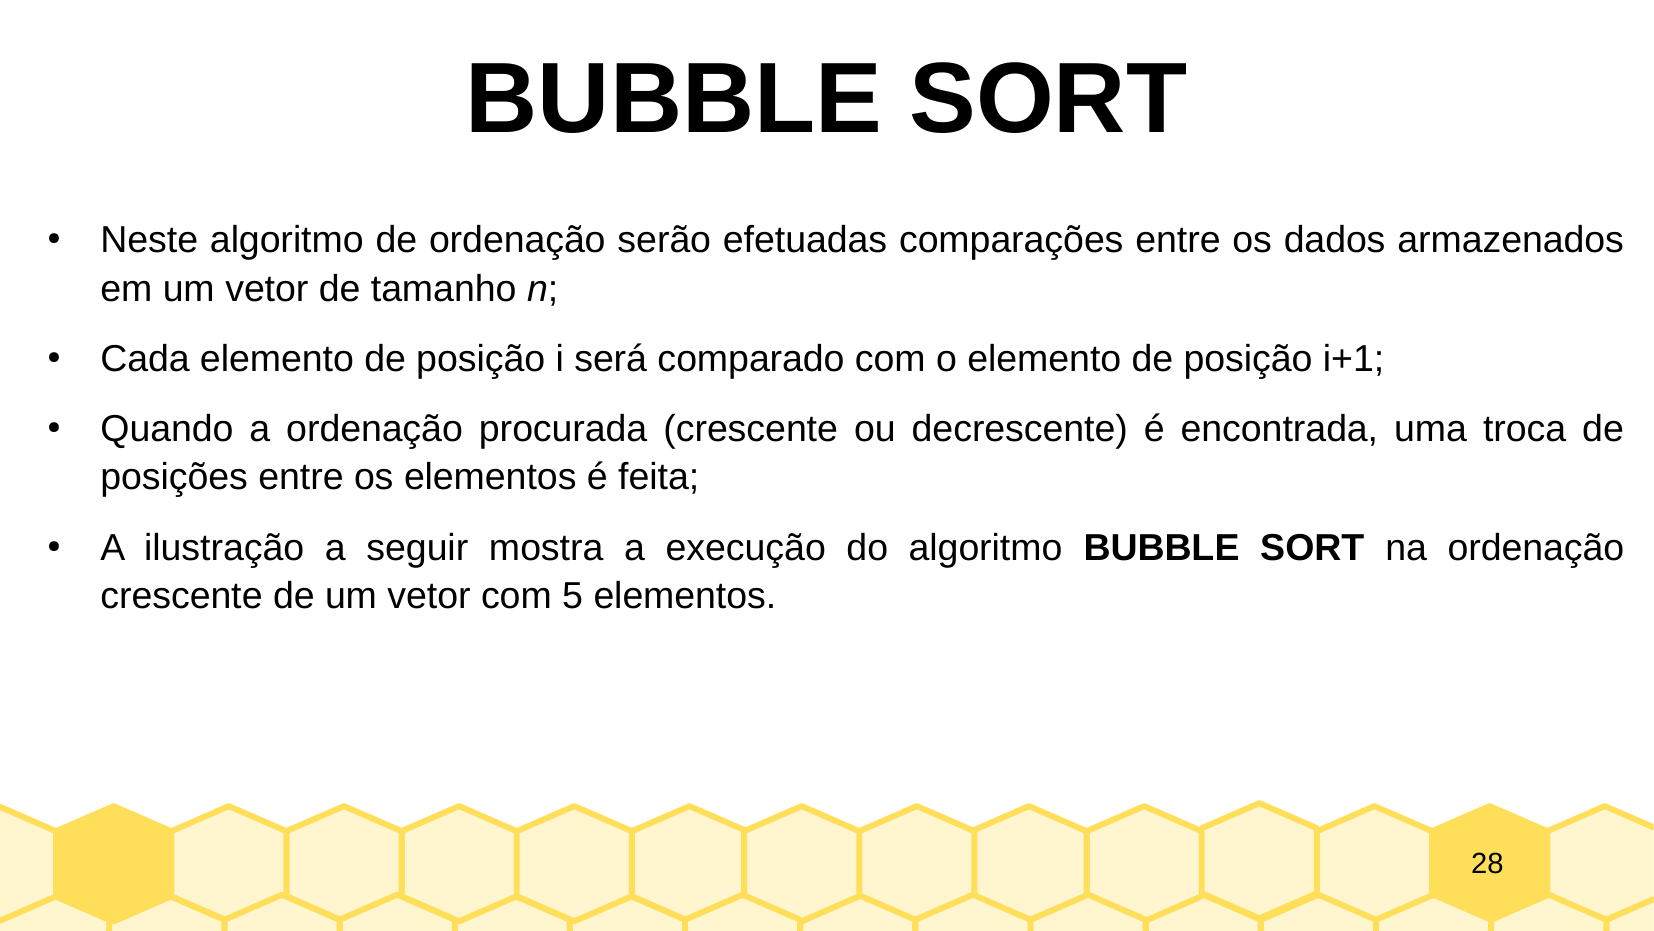

# BUBBLE SORT
Neste algoritmo de ordenação serão efetuadas comparações entre os dados armazenados em um vetor de tamanho n;
Cada elemento de posição i será comparado com o elemento de posição i+1;
Quando a ordenação procurada (crescente ou decrescente) é encontrada, uma troca de posições entre os elementos é feita;
A ilustração a seguir mostra a execução do algoritmo BUBBLE SORT na ordenação crescente de um vetor com 5 elementos.